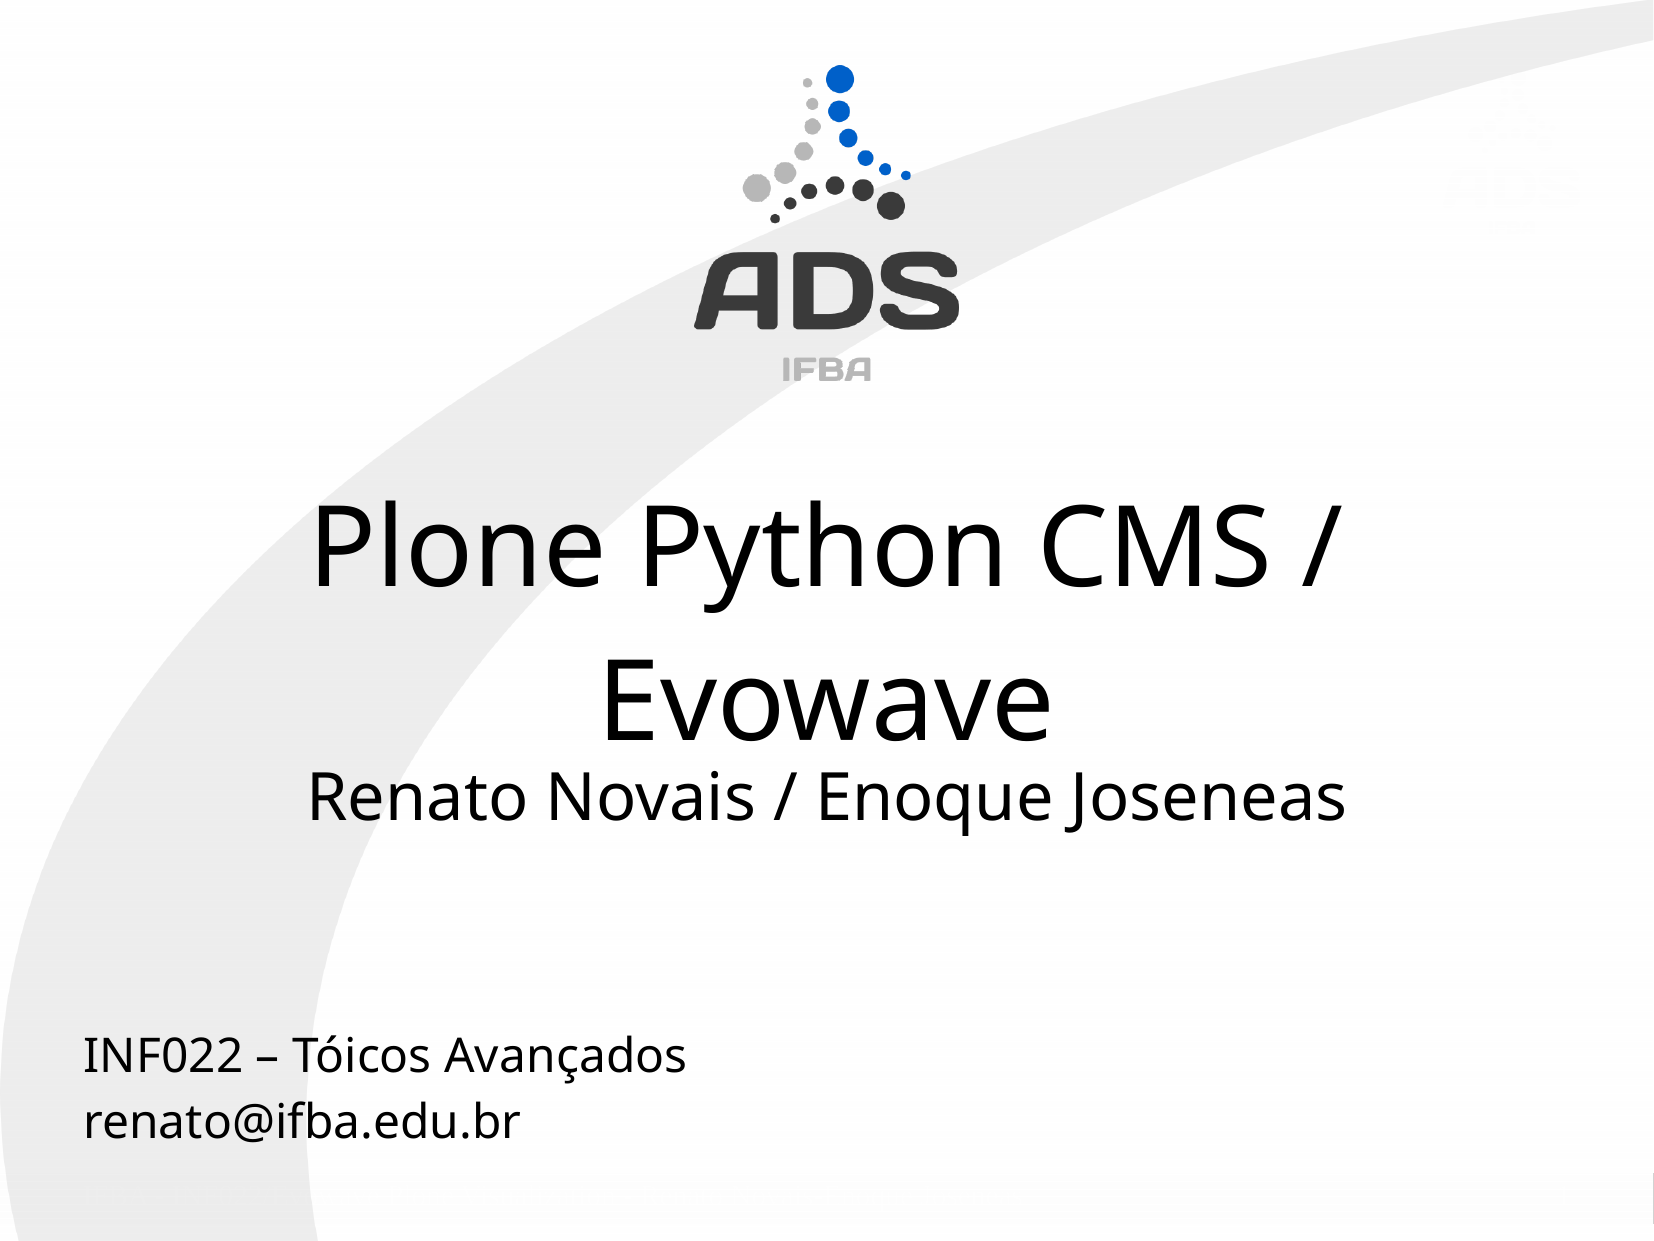

Plone Python CMS / Evowave
Renato Novais / Enoque Joseneas
INF022 – Tóicos Avançados
renato@ifba.edu.br